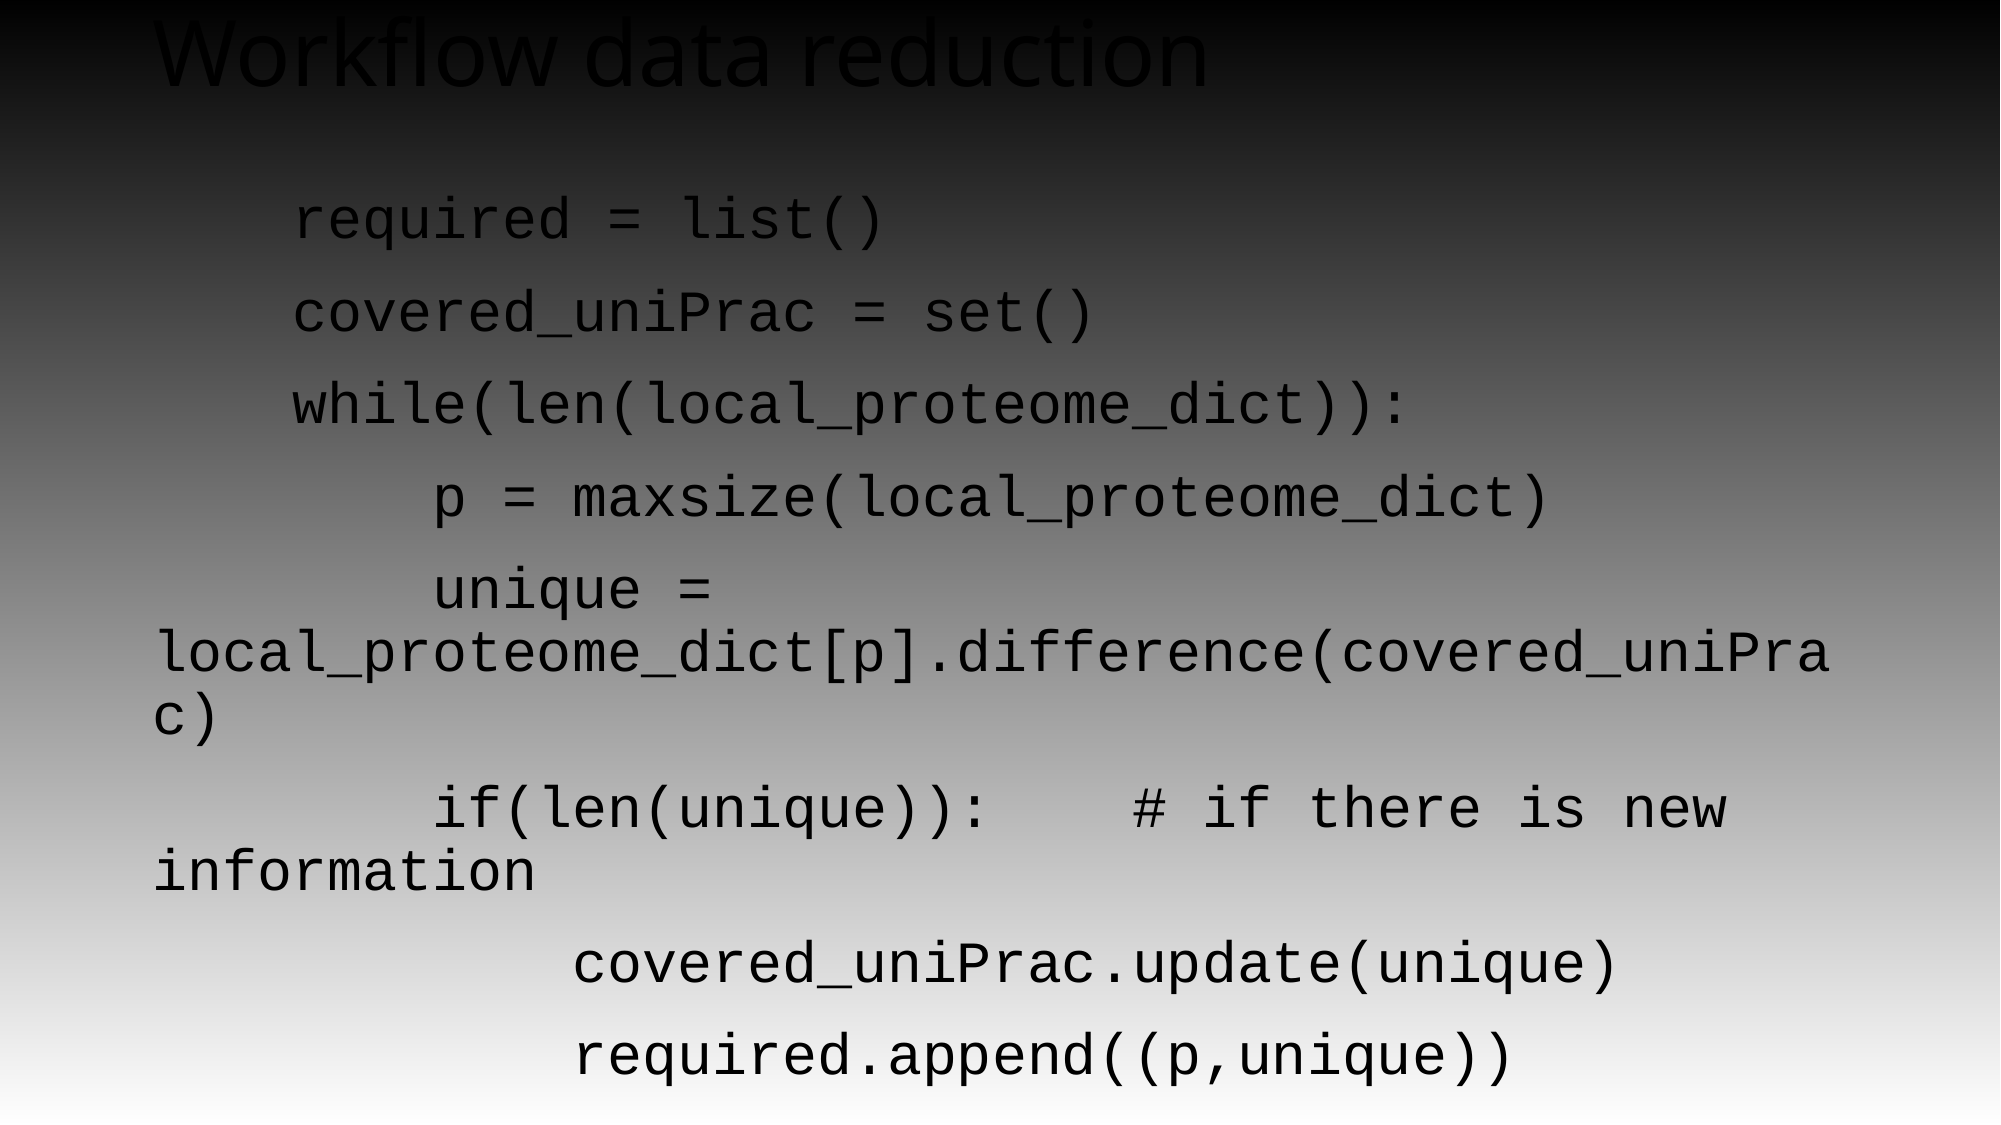

# Workflow data reduction
 required = list()
 covered_uniPrac = set()
 while(len(local_proteome_dict)):
 p = maxsize(local_proteome_dict)
 unique = local_proteome_dict[p].difference(covered_uniPrac)
 if(len(unique)): # if there is new information
 covered_uniPrac.update(unique)
 required.append((p,unique))
 local_proteome_dict.pop(p)